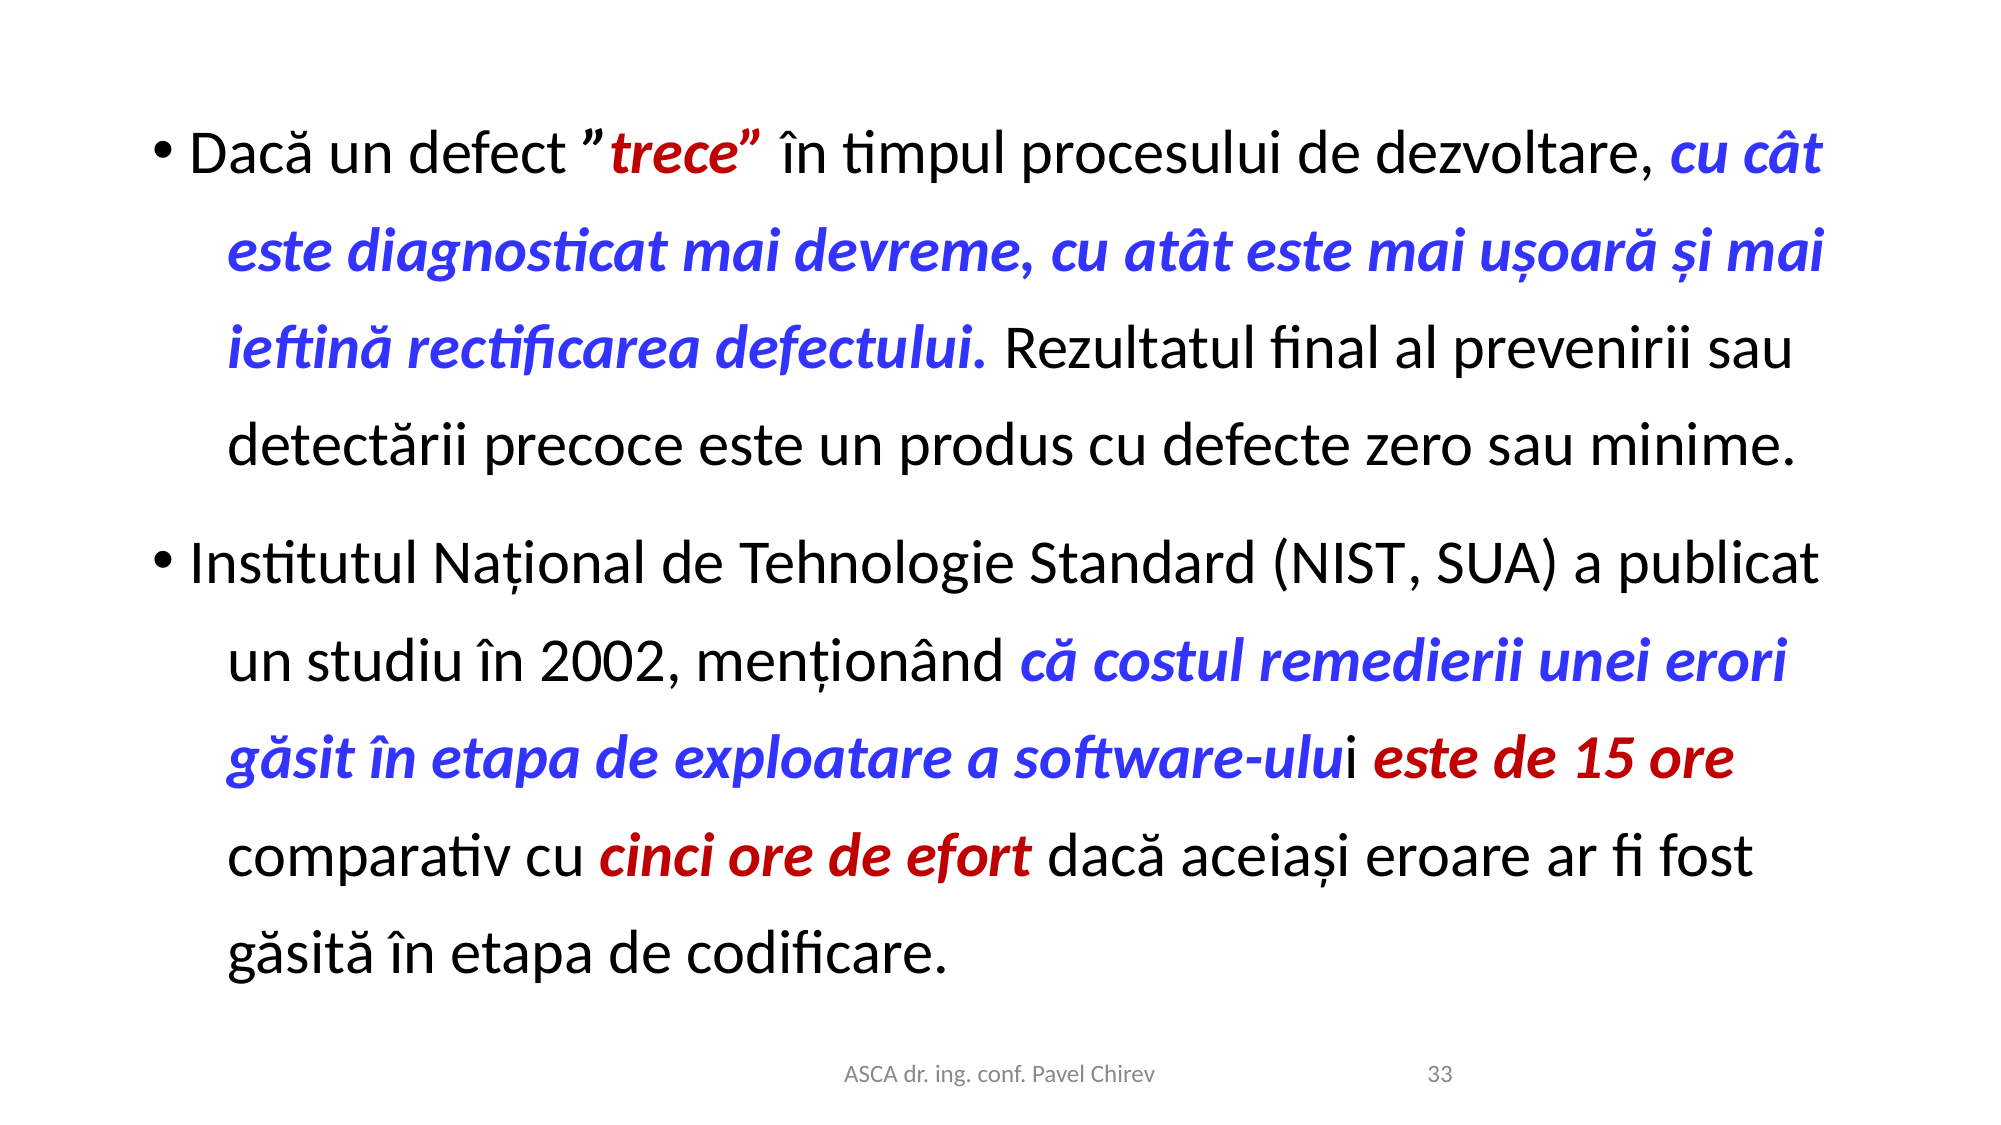

# Dacă un defect ”trece” în timpul procesului de dezvoltare, cu cât este diagnosticat mai devreme, cu atât este mai ușoară și mai ieftină rectificarea defectului. Rezultatul final al prevenirii sau detectării precoce este un produs cu defecte zero sau minime.
Institutul Național de Tehnologie Standard (NIST, SUA) a publicat un studiu în 2002, menționând că costul remedierii unei erori găsit în etapa de exploatare a software-ului este de 15 ore comparativ cu cinci ore de efort dacă aceiași eroare ar fi fost găsită în etapa de codificare.
ASCA dr. ing. conf. Pavel Chirev